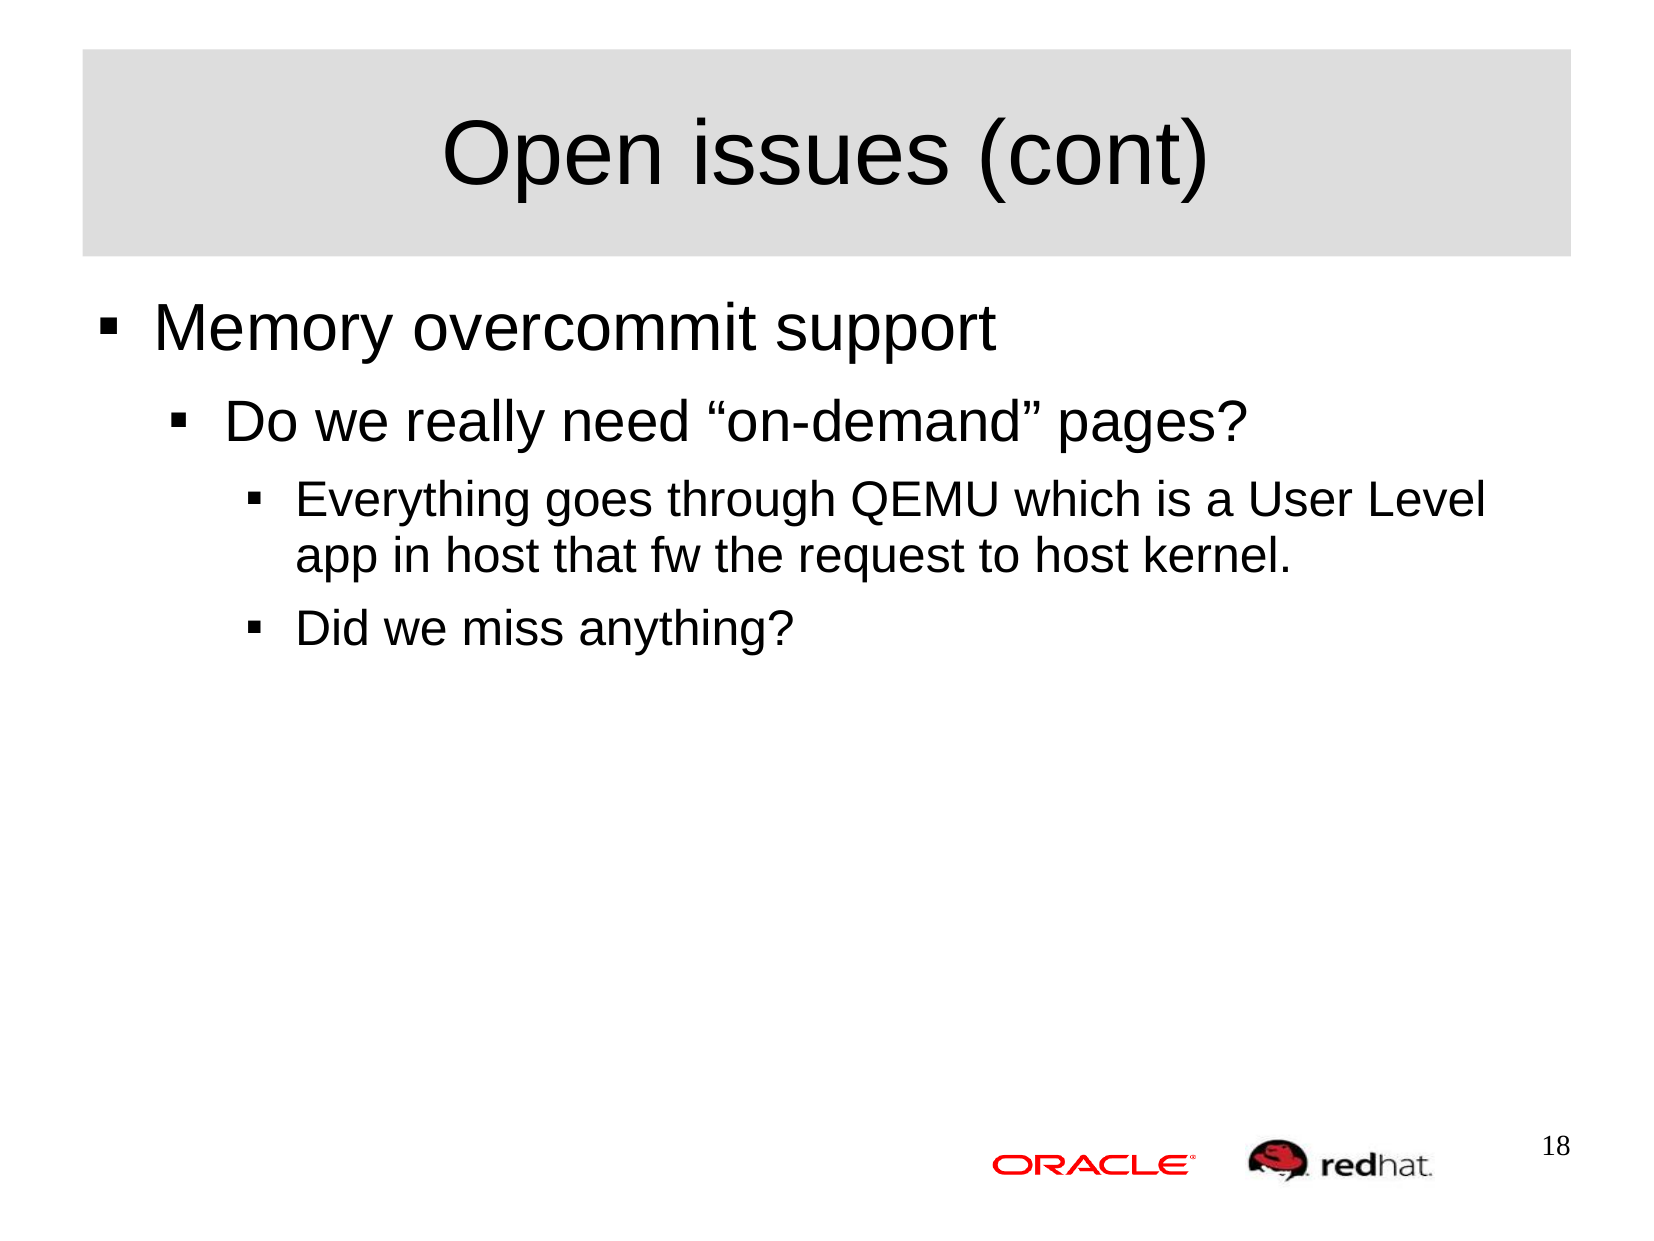

# Open issues (cont)
Memory overcommit support
Do we really need “on-demand” pages?
Everything goes through QEMU which is a User Level app in host that fw the request to host kernel.
Did we miss anything?
18